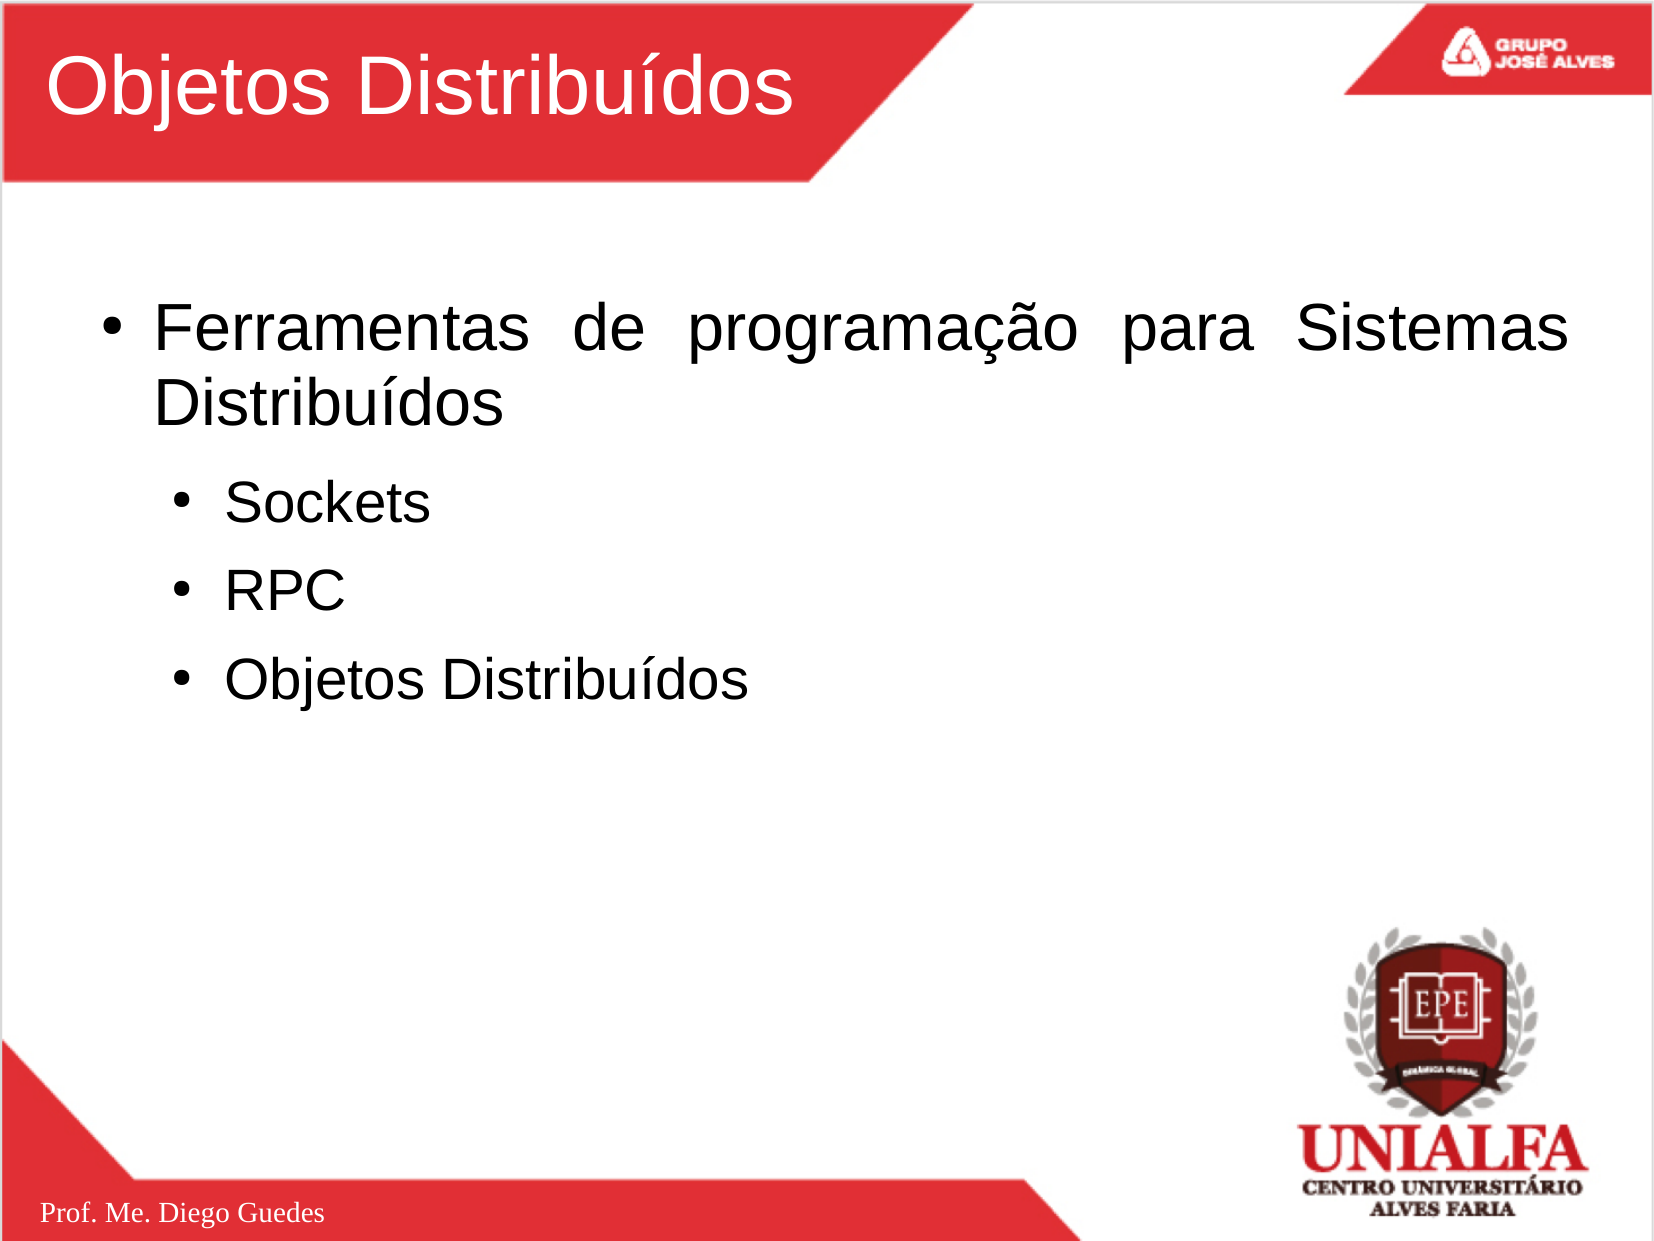

# Objetos Distribuídos
Ferramentas de programação para Sistemas Distribuídos
Sockets
RPC
Objetos Distribuídos